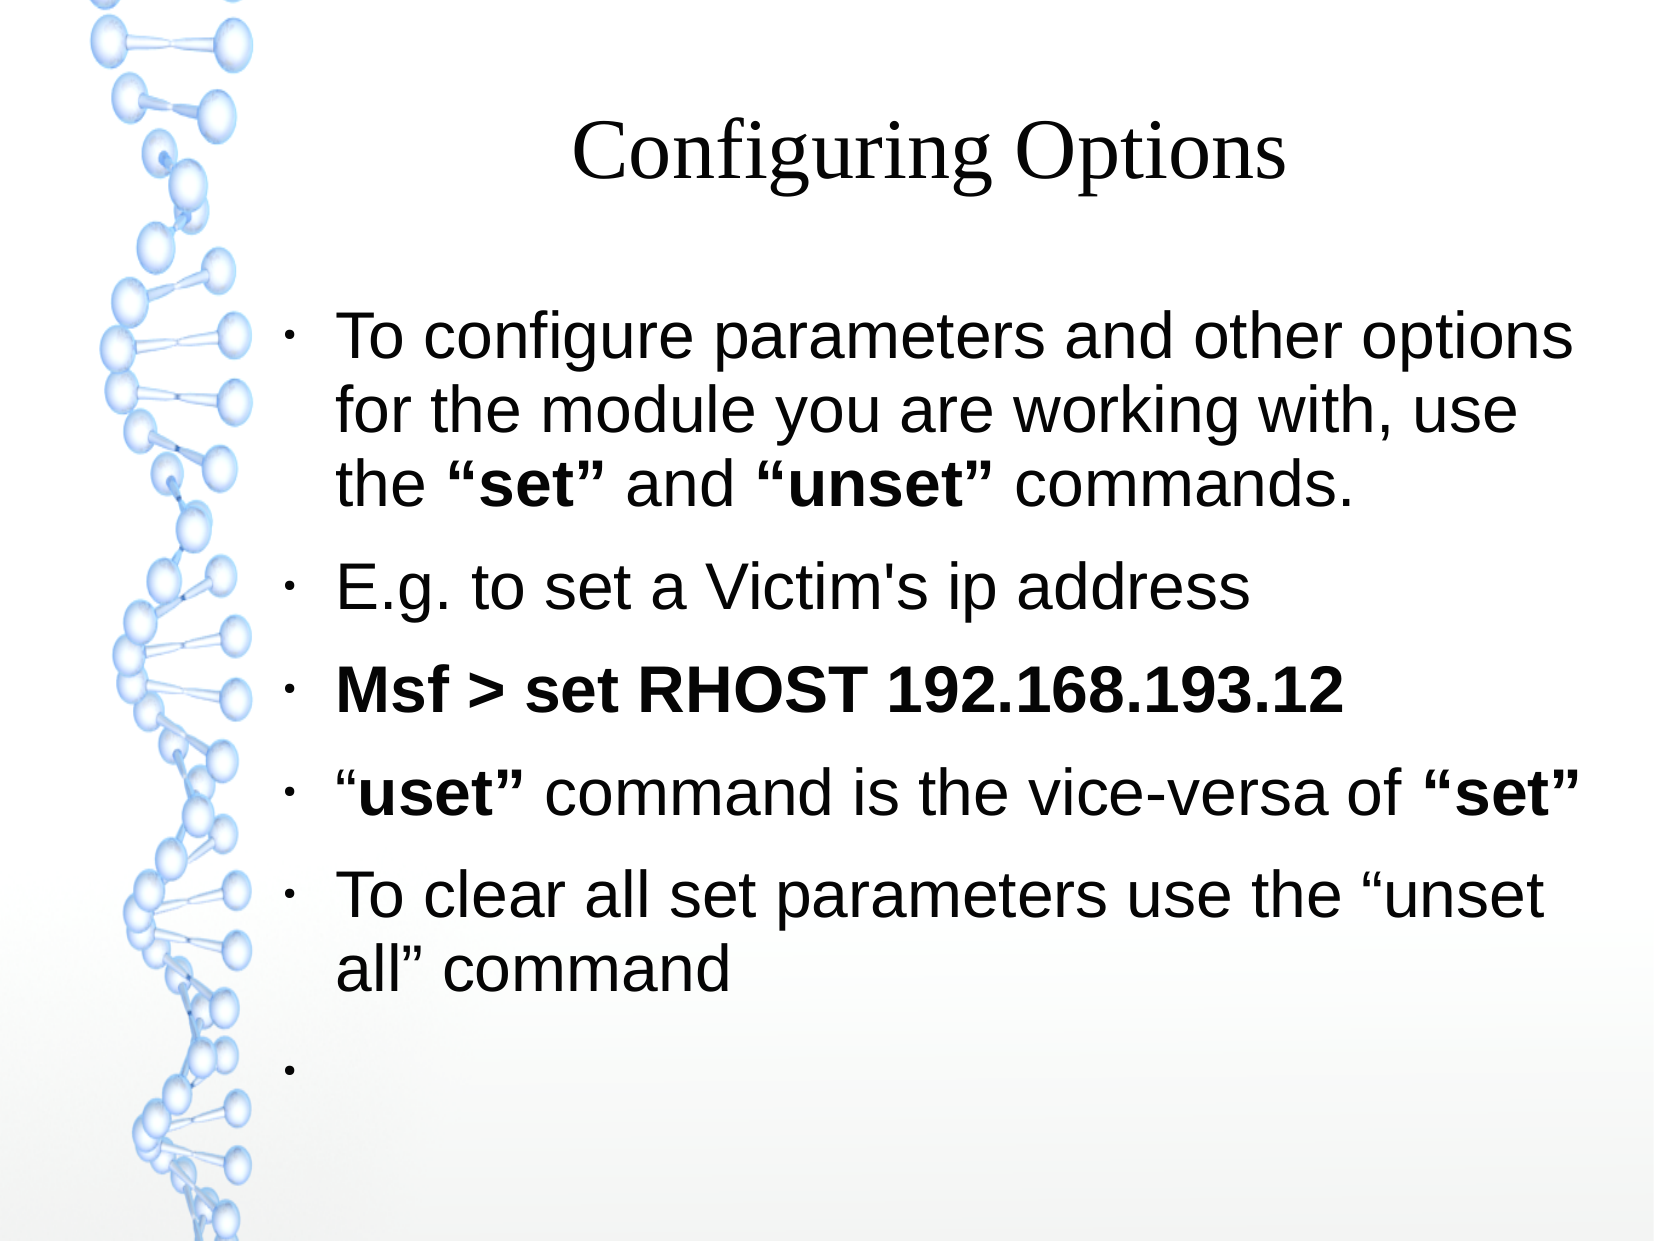

# Configuring Options
To configure parameters and other options for the module you are working with, use the “set” and “unset” commands.
E.g. to set a Victim's ip address
Msf > set RHOST 192.168.193.12
“uset” command is the vice-versa of “set”
To clear all set parameters use the “unset all” command